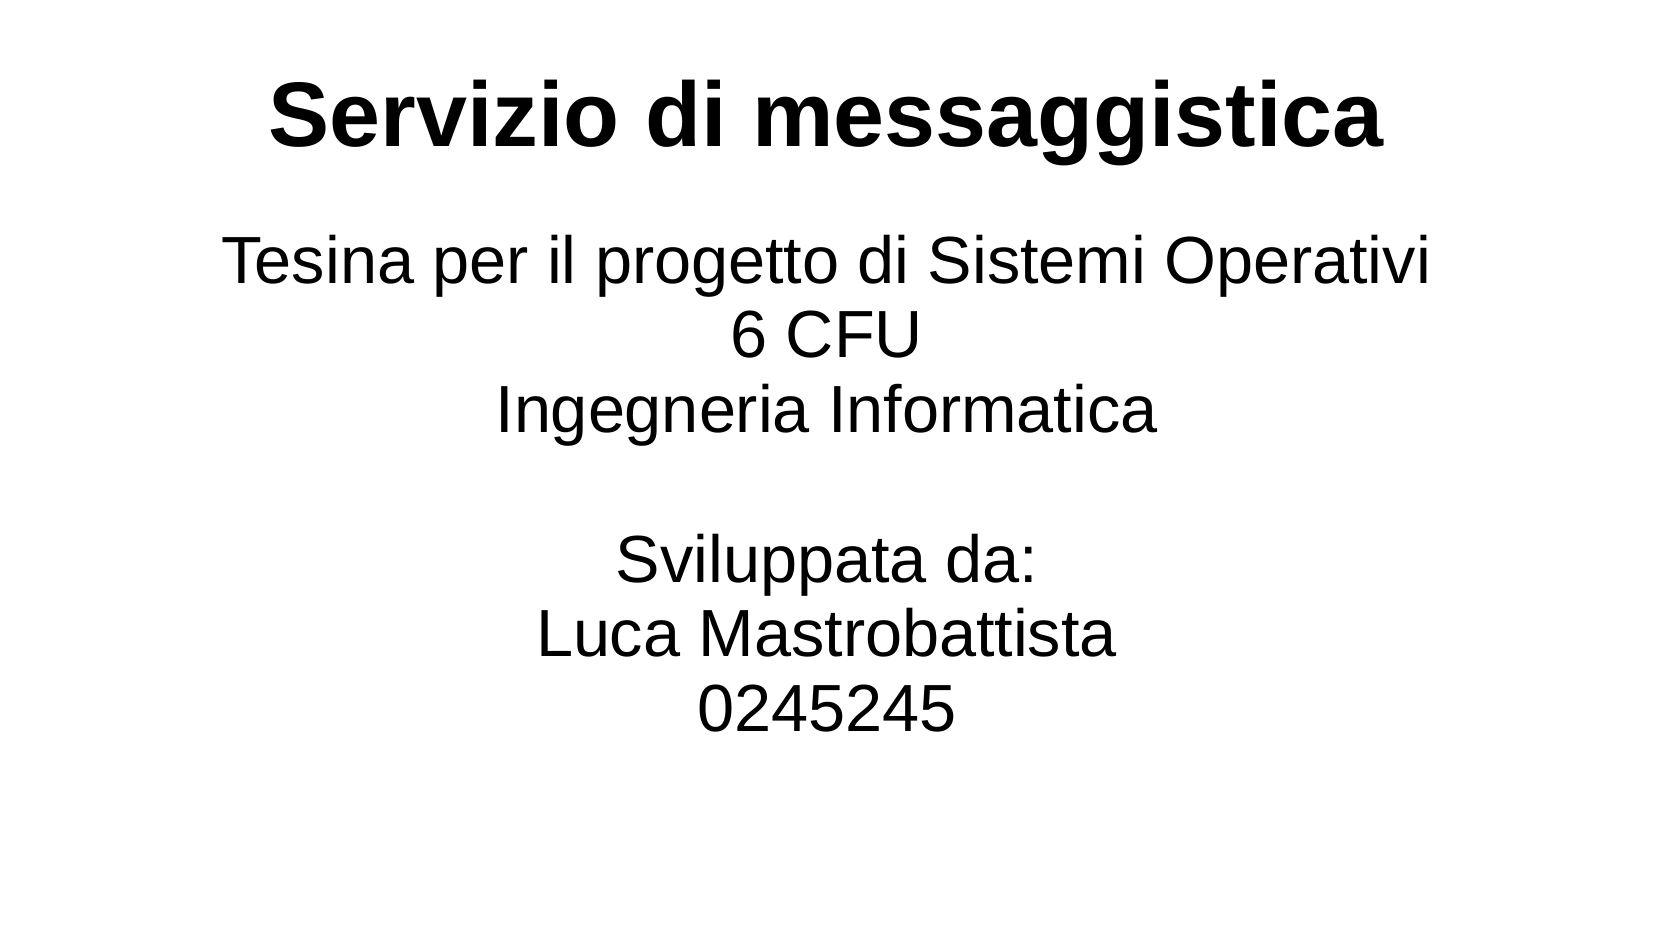

# Servizio di messaggistica
Tesina per il progetto di Sistemi Operativi
6 CFU
Ingegneria Informatica
Sviluppata da:
Luca Mastrobattista
0245245